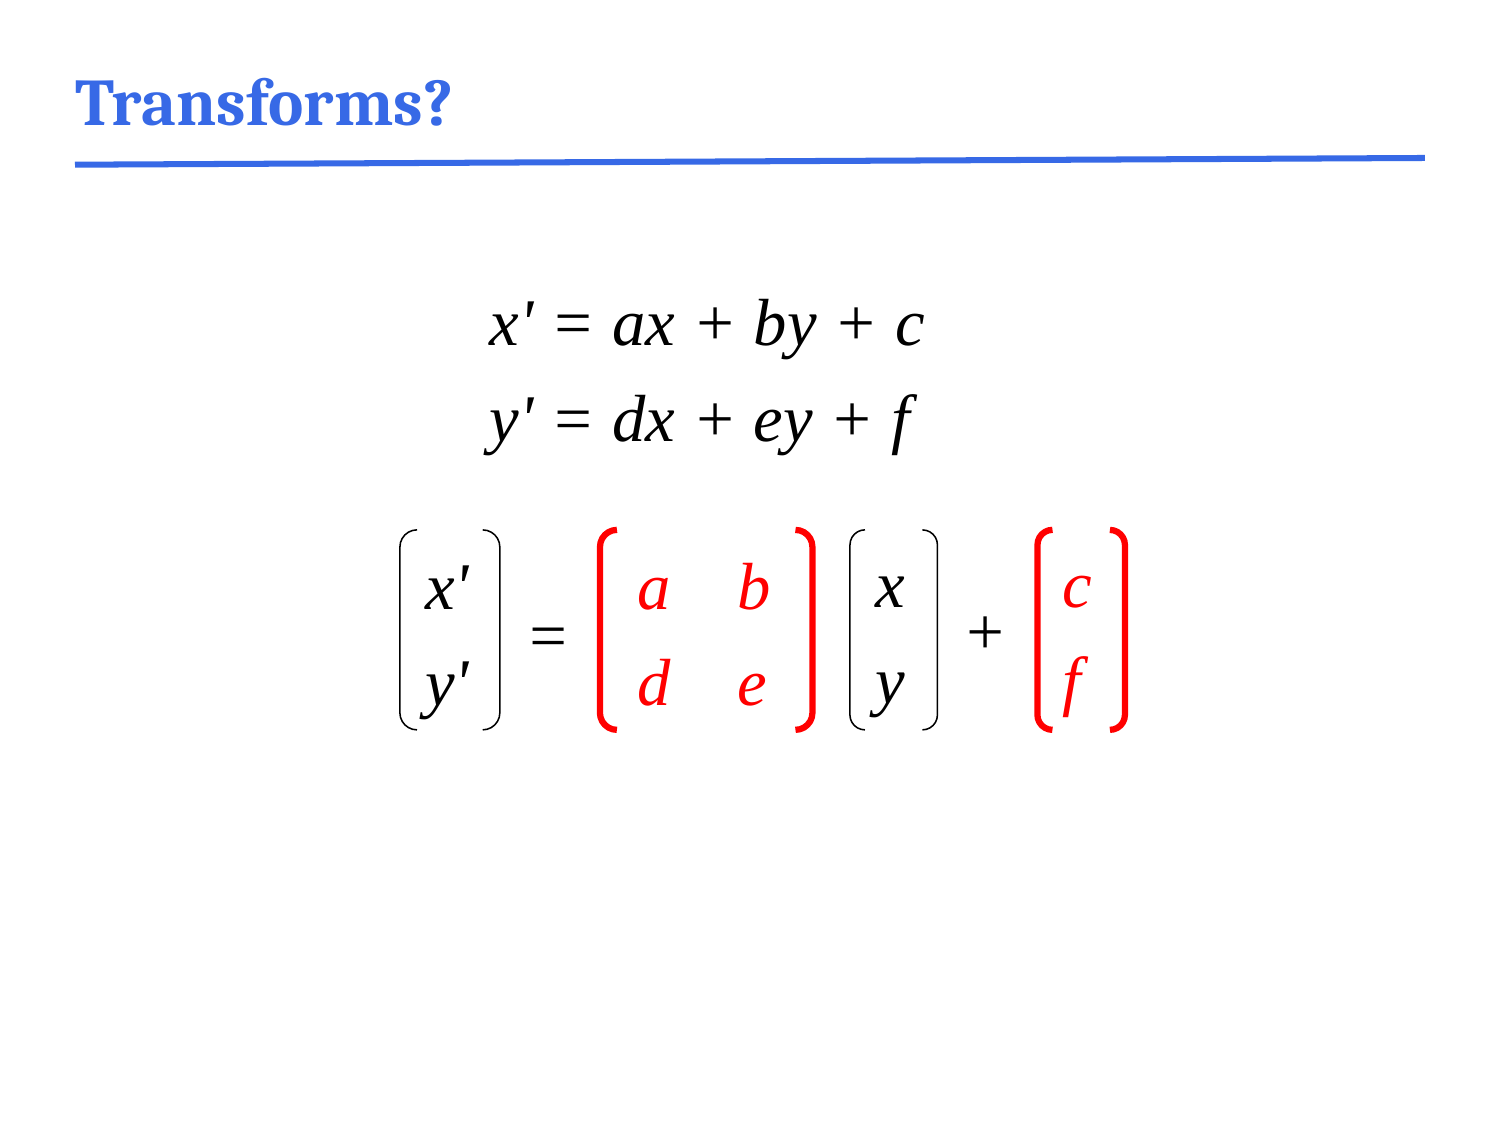

# Transforms?
x' = ax + by + c
y' = dx + ey + f
x
y
c
f
x'
y'
a b
d e
+
=